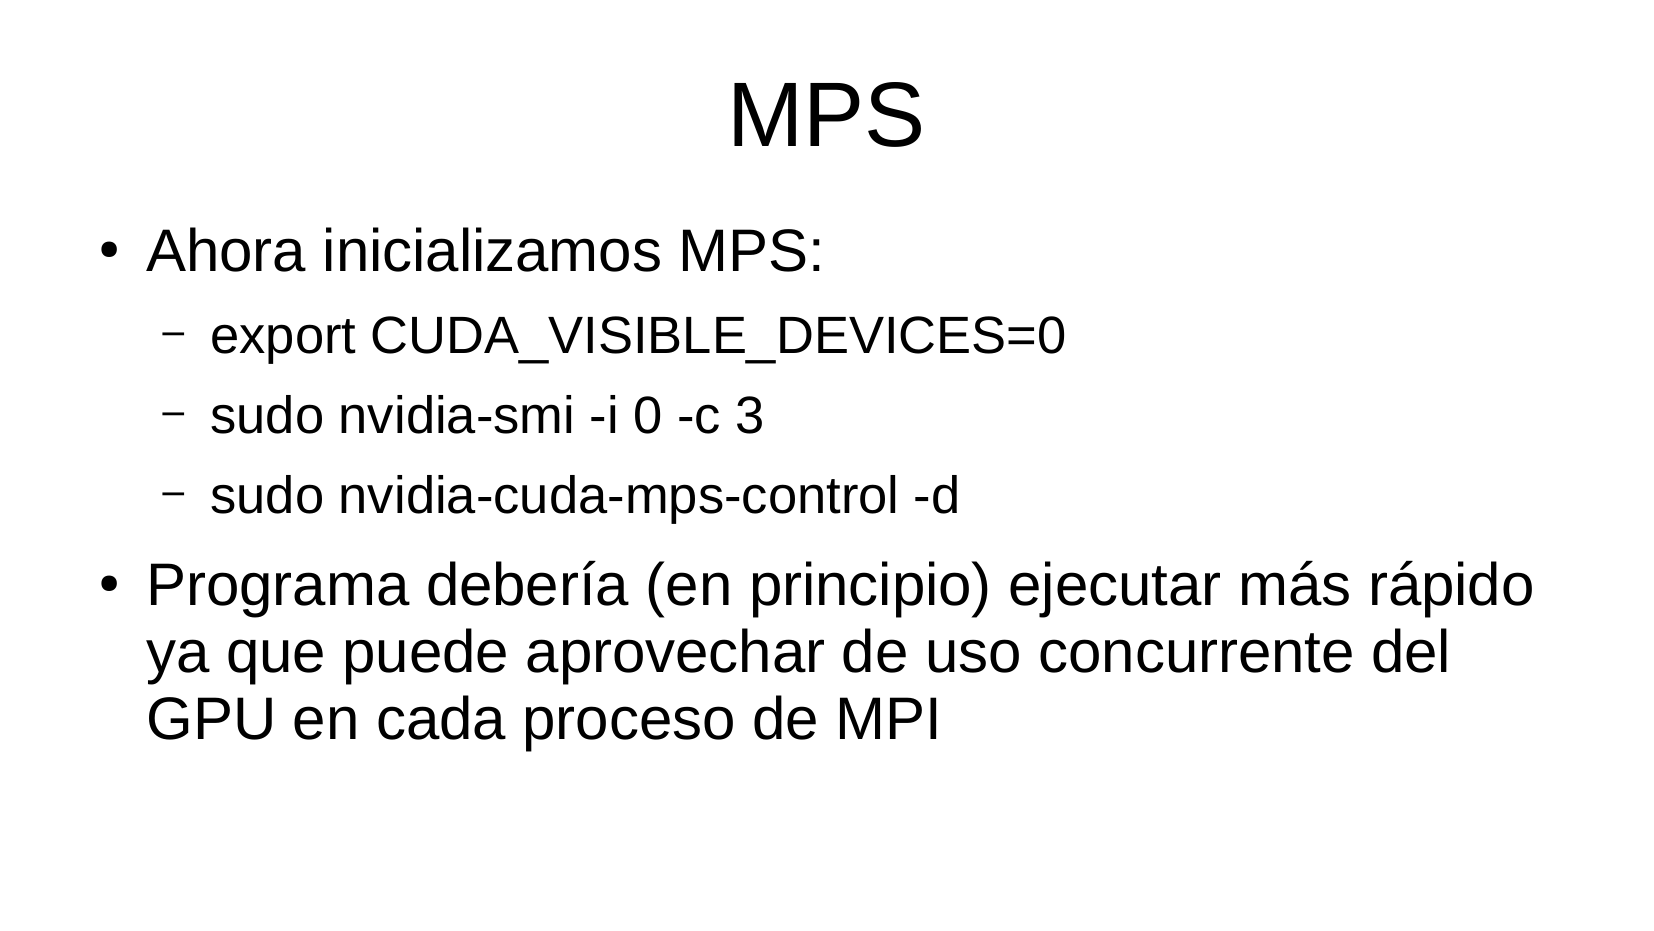

# MPS
Ahora inicializamos MPS:
export CUDA_VISIBLE_DEVICES=0
sudo nvidia-smi -i 0 -c 3
sudo nvidia-cuda-mps-control -d
Programa debería (en principio) ejecutar más rápido ya que puede aprovechar de uso concurrente del GPU en cada proceso de MPI